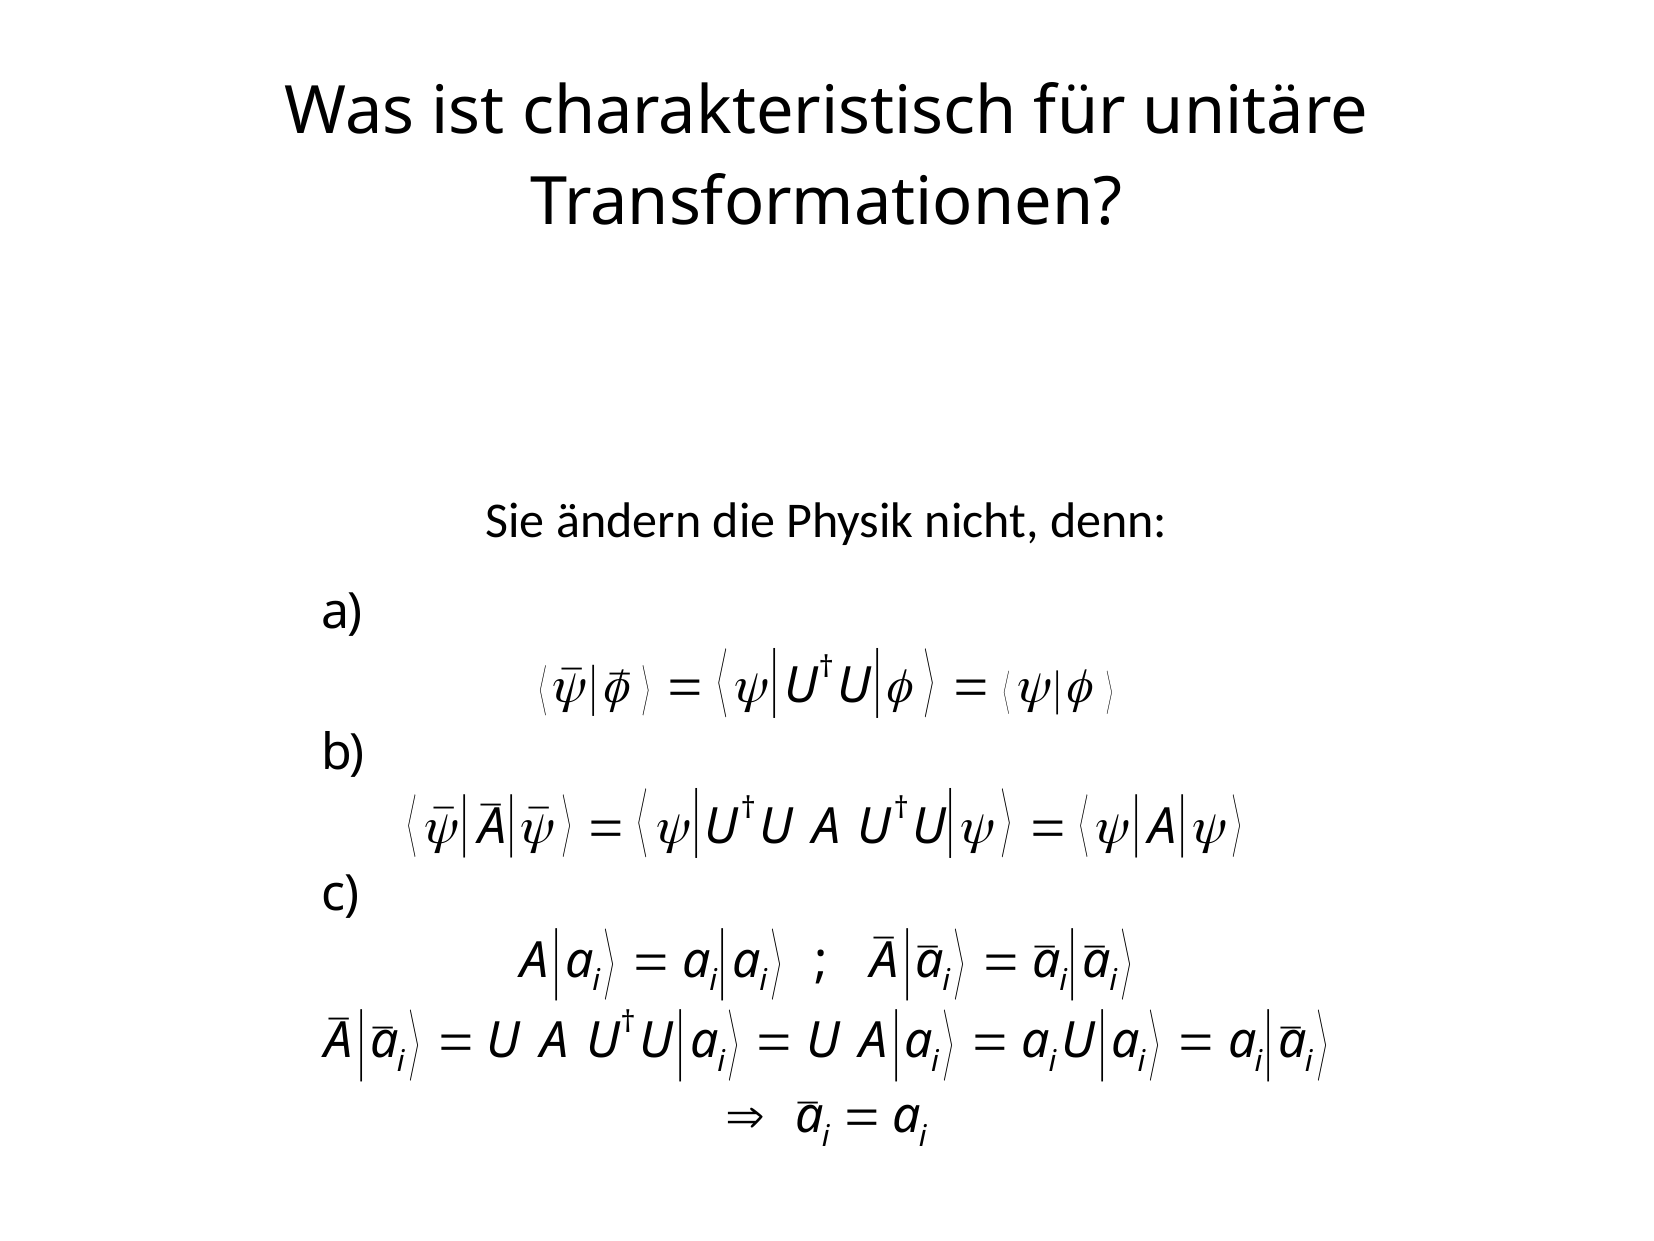

# Was ist charakteristisch für unitäre Transformationen?
Sie ändern die Physik nicht, denn: